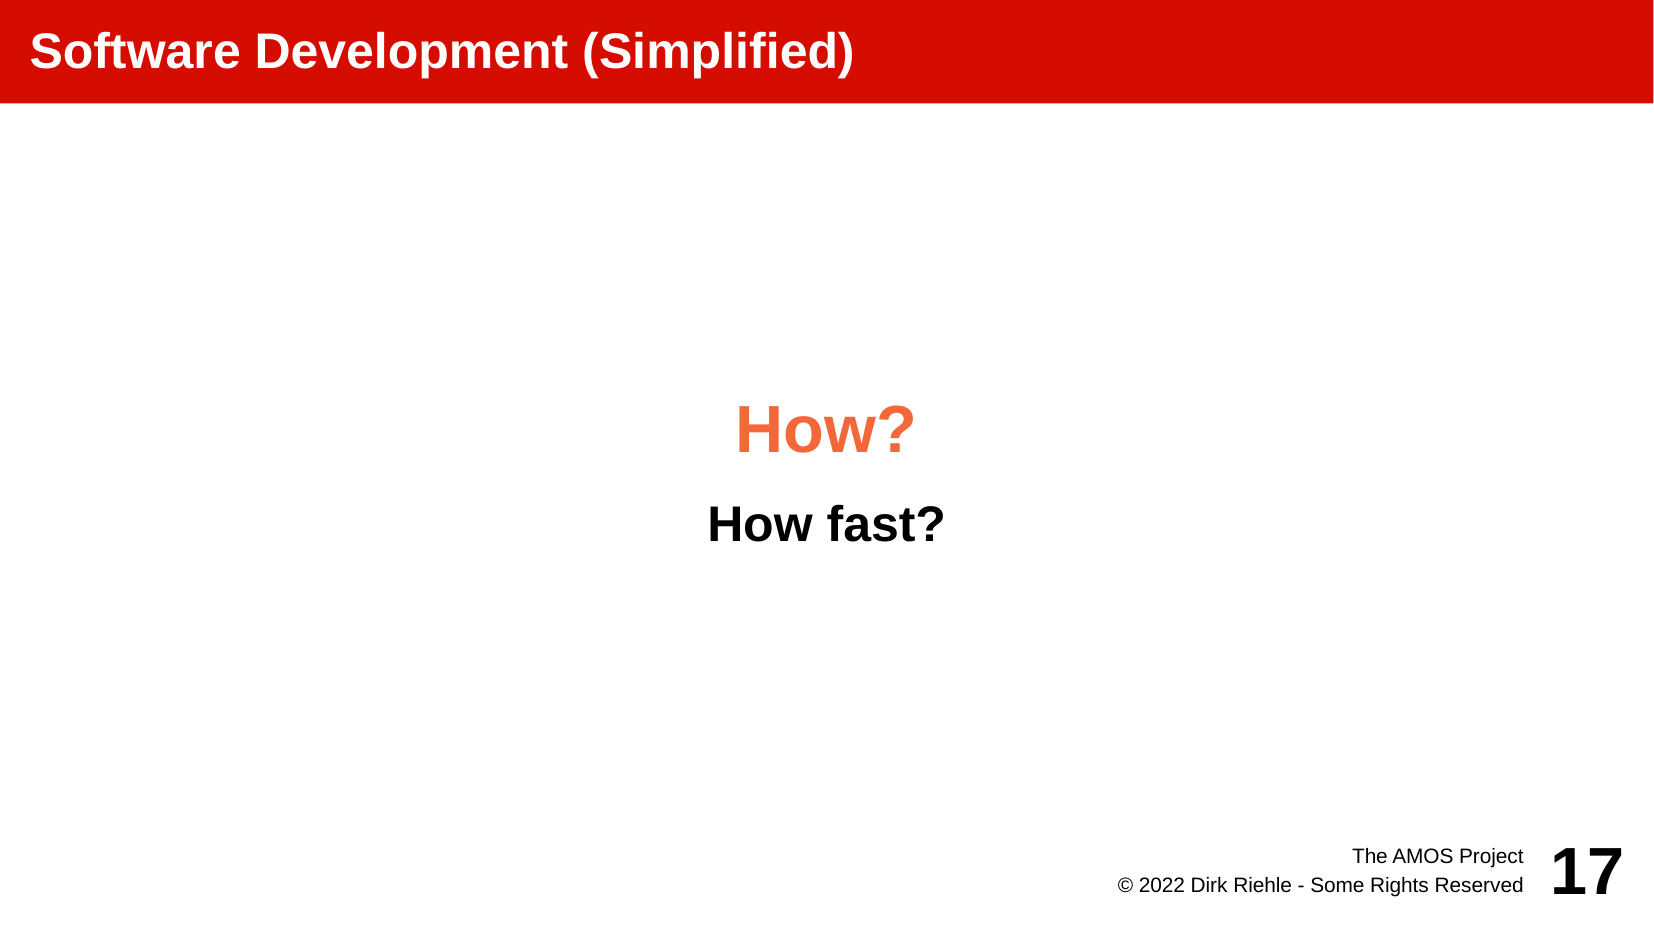

# Software Development (Simplified)
How?
How fast?
The AMOS Project
17
© 2022 Dirk Riehle - Some Rights Reserved